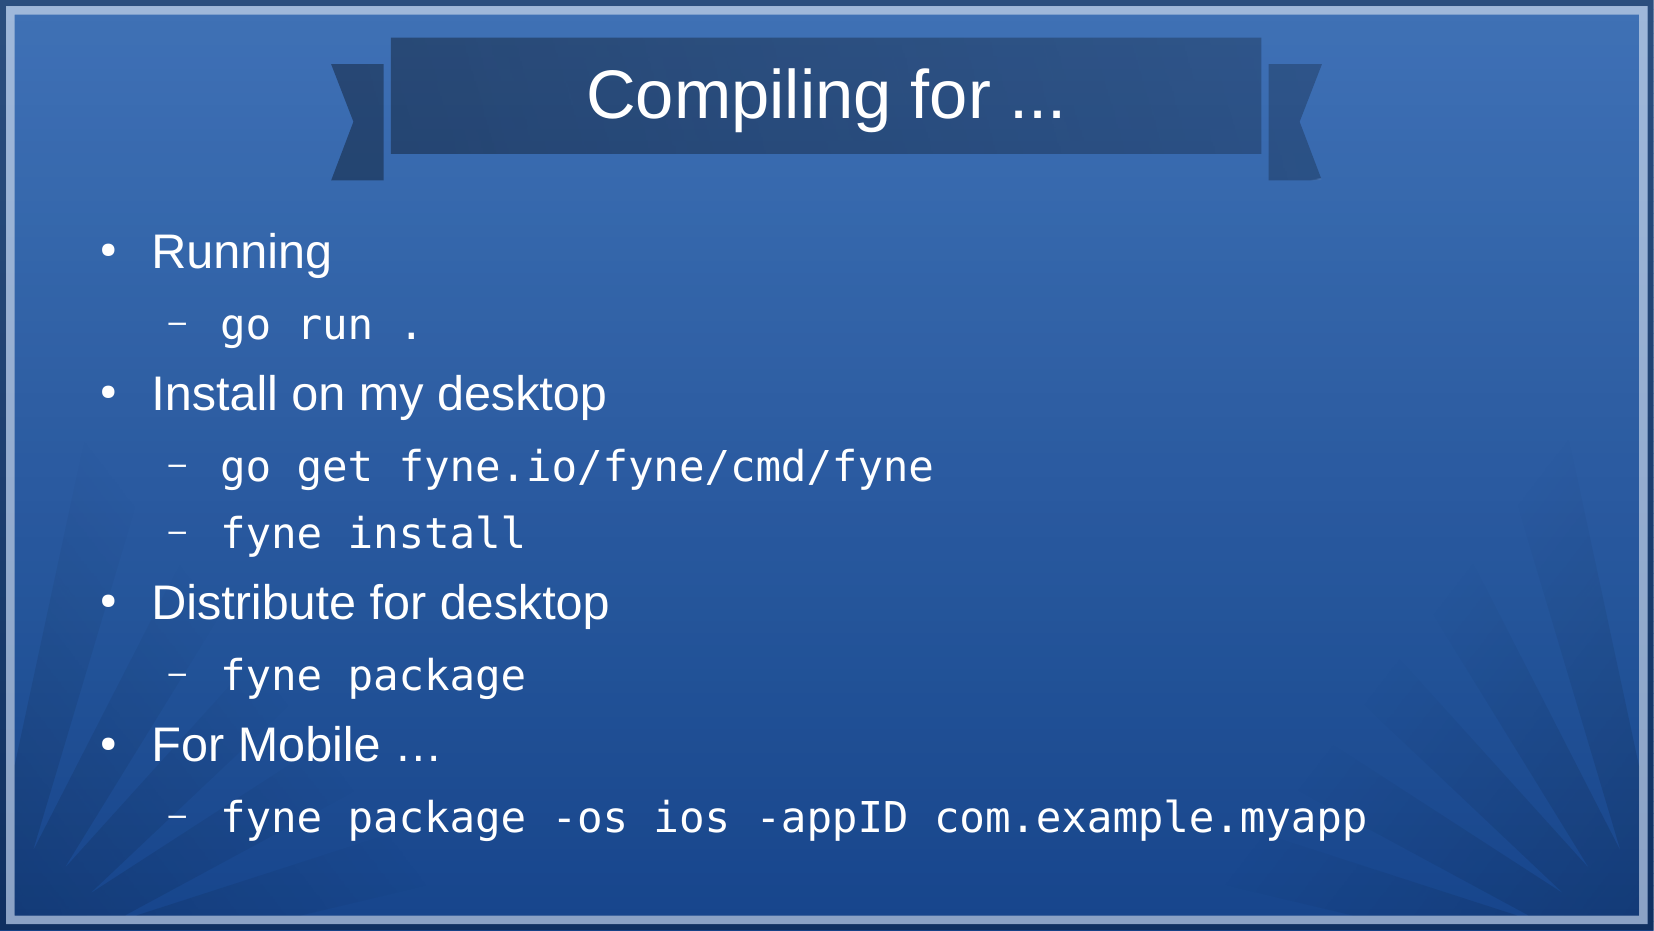

# Compiling for ...
Running
go run .
Install on my desktop
go get fyne.io/fyne/cmd/fyne
fyne install
Distribute for desktop
fyne package
For Mobile …
fyne package -os ios -appID com.example.myapp